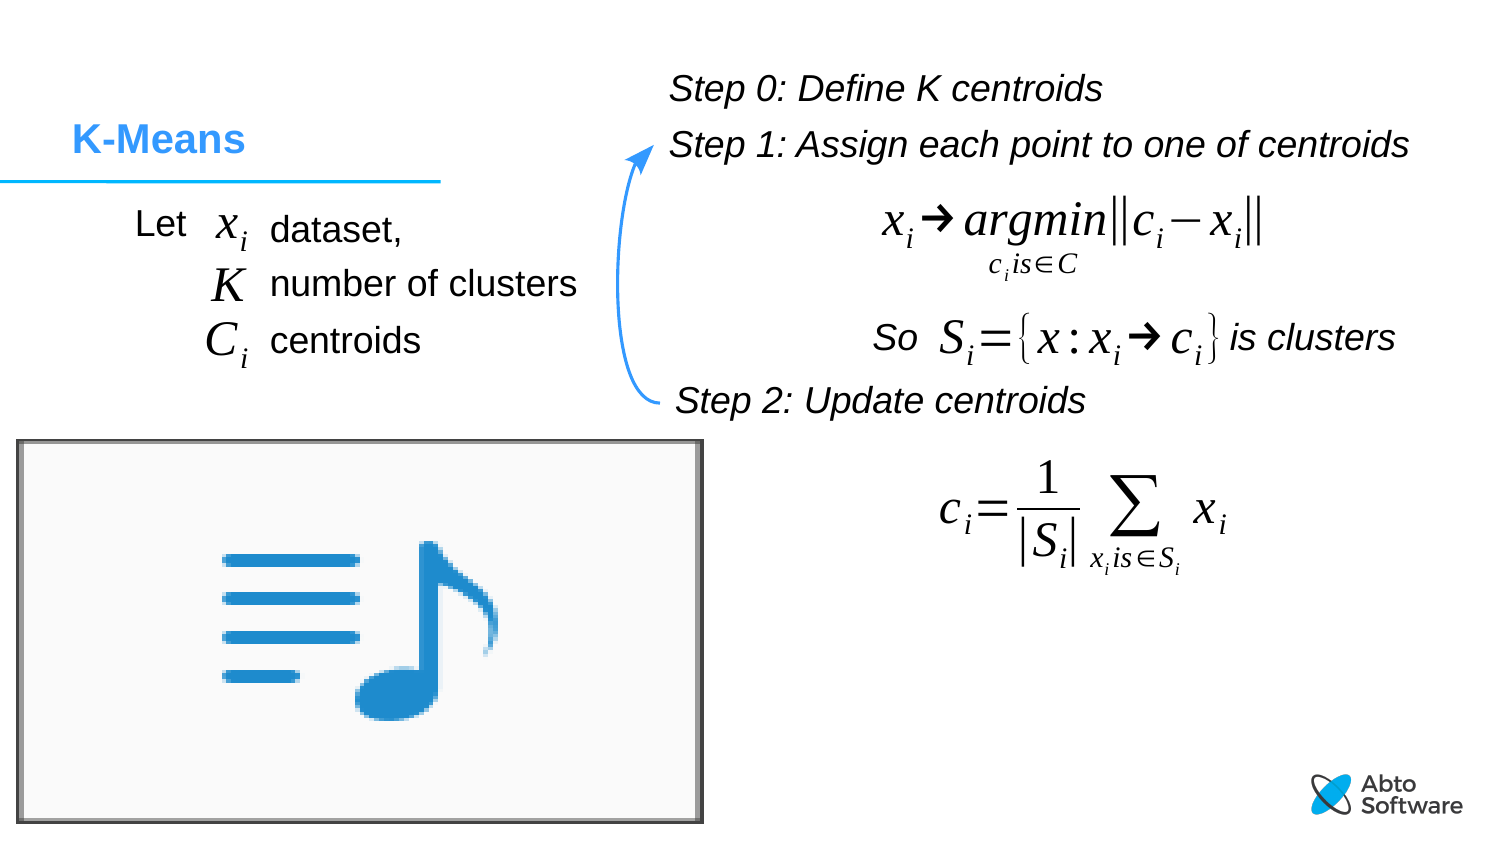

Step 0: Define K centroids
# K-Means
Step 1: Assign each point to one of centroids
Let
dataset,
number of clusters
So
is clusters
centroids
Step 2: Update centroids